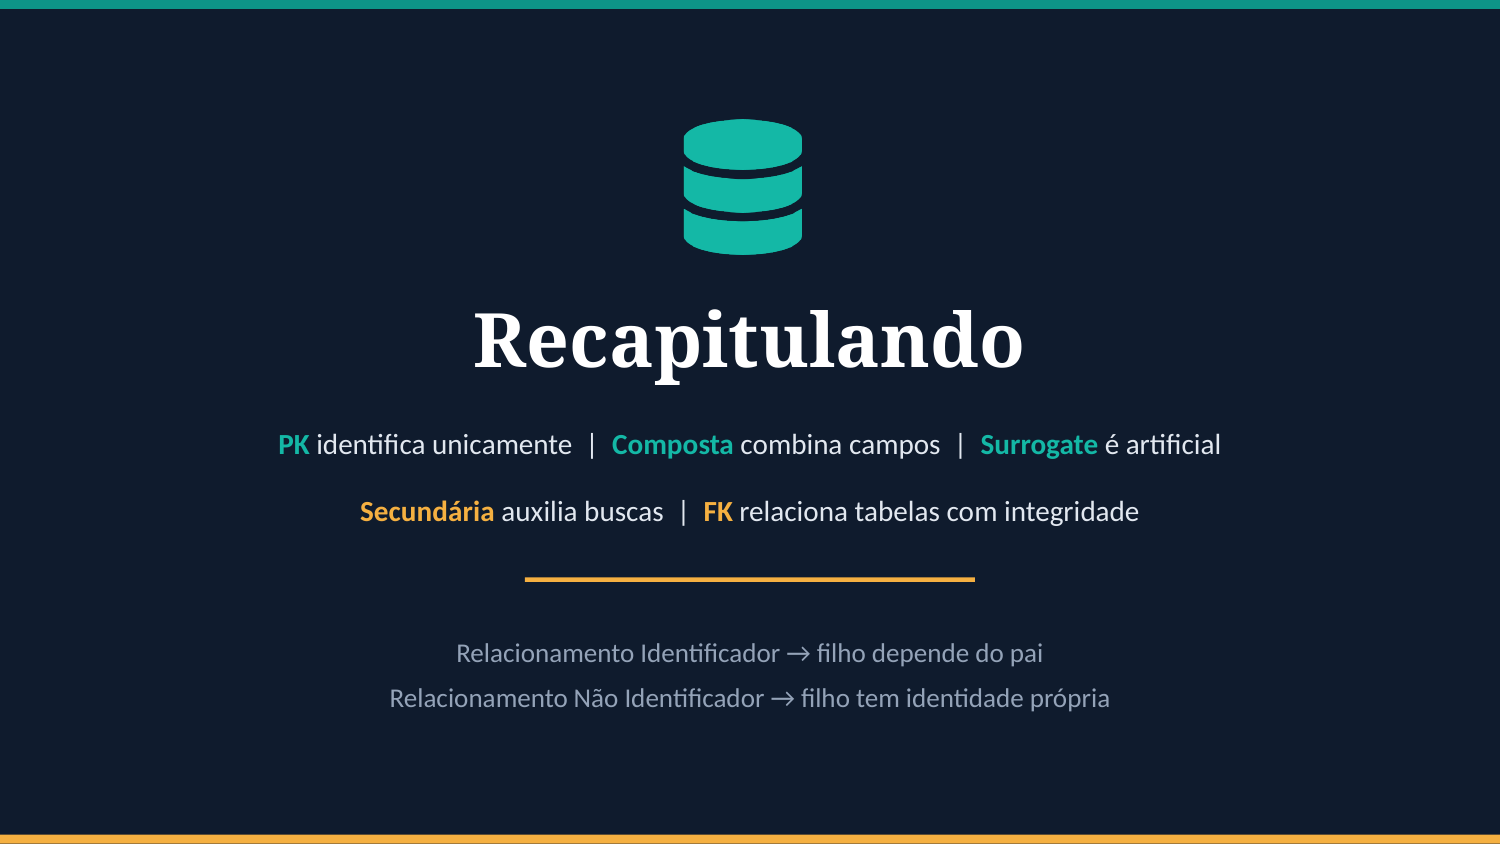

Recapitulando
PK identifica unicamente | Composta combina campos | Surrogate é artificial
Secundária auxilia buscas | FK relaciona tabelas com integridade
Relacionamento Identificador → filho depende do pai
Relacionamento Não Identificador → filho tem identidade própria